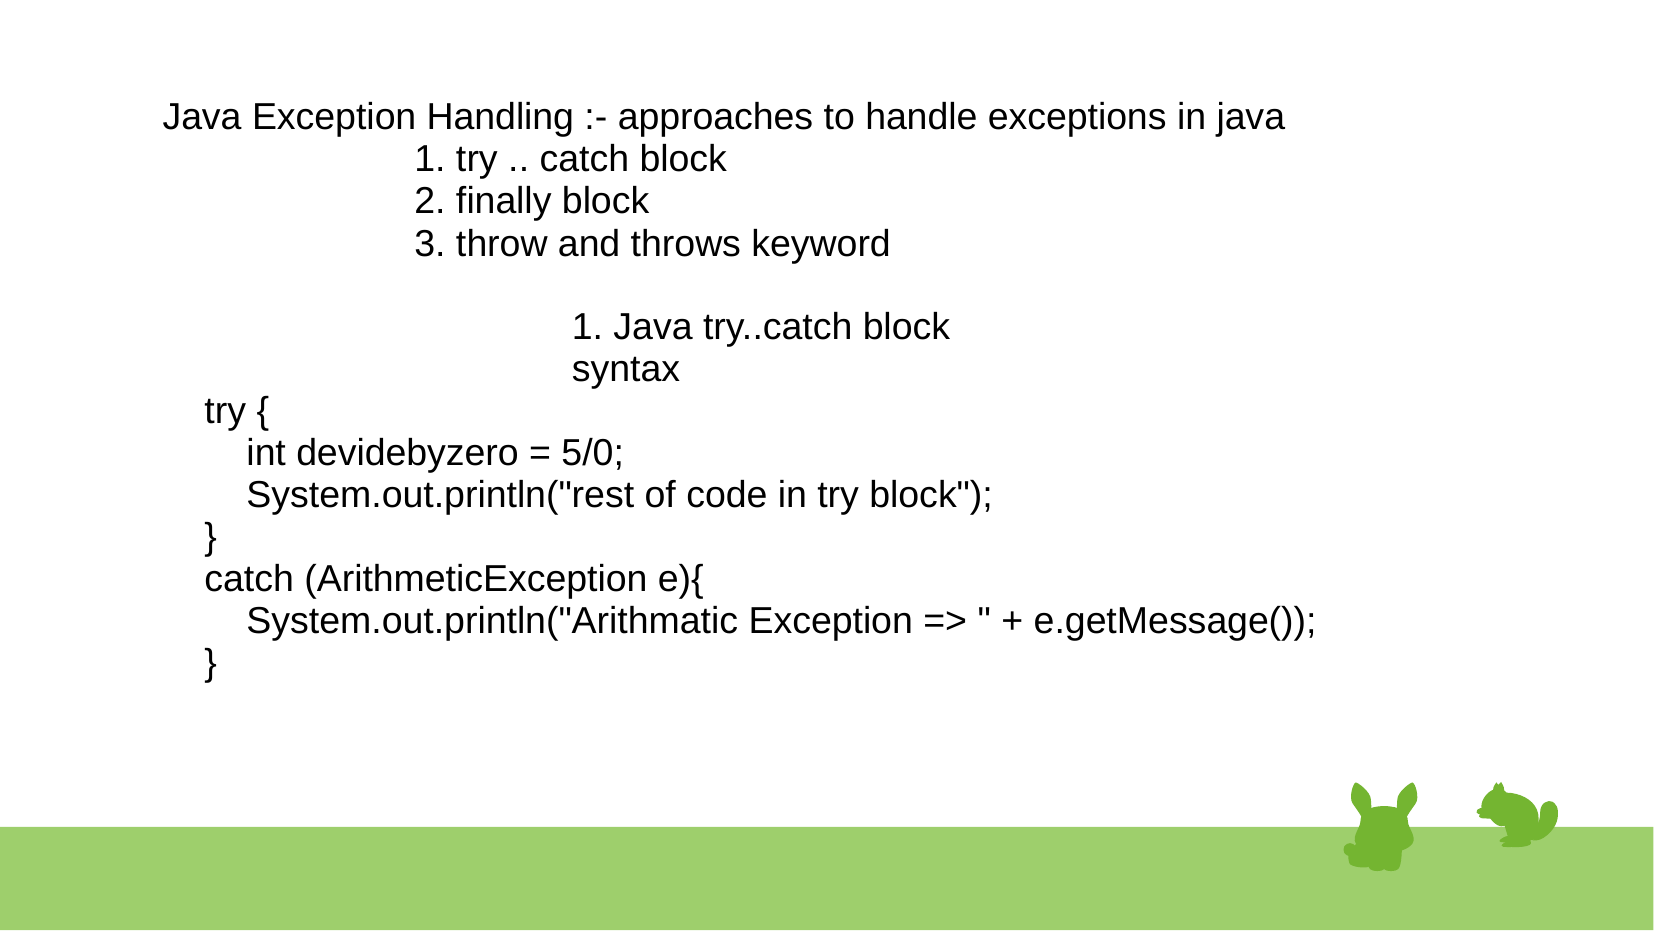

Java Exception Handling :- approaches to handle exceptions in java
 1. try .. catch block
 2. finally block
 3. throw and throws keyword
 1. Java try..catch block
 syntax
 try {
 int devidebyzero = 5/0;
 System.out.println("rest of code in try block");
 }
 catch (ArithmeticException e){
 System.out.println("Arithmatic Exception => " + e.getMessage());
 }